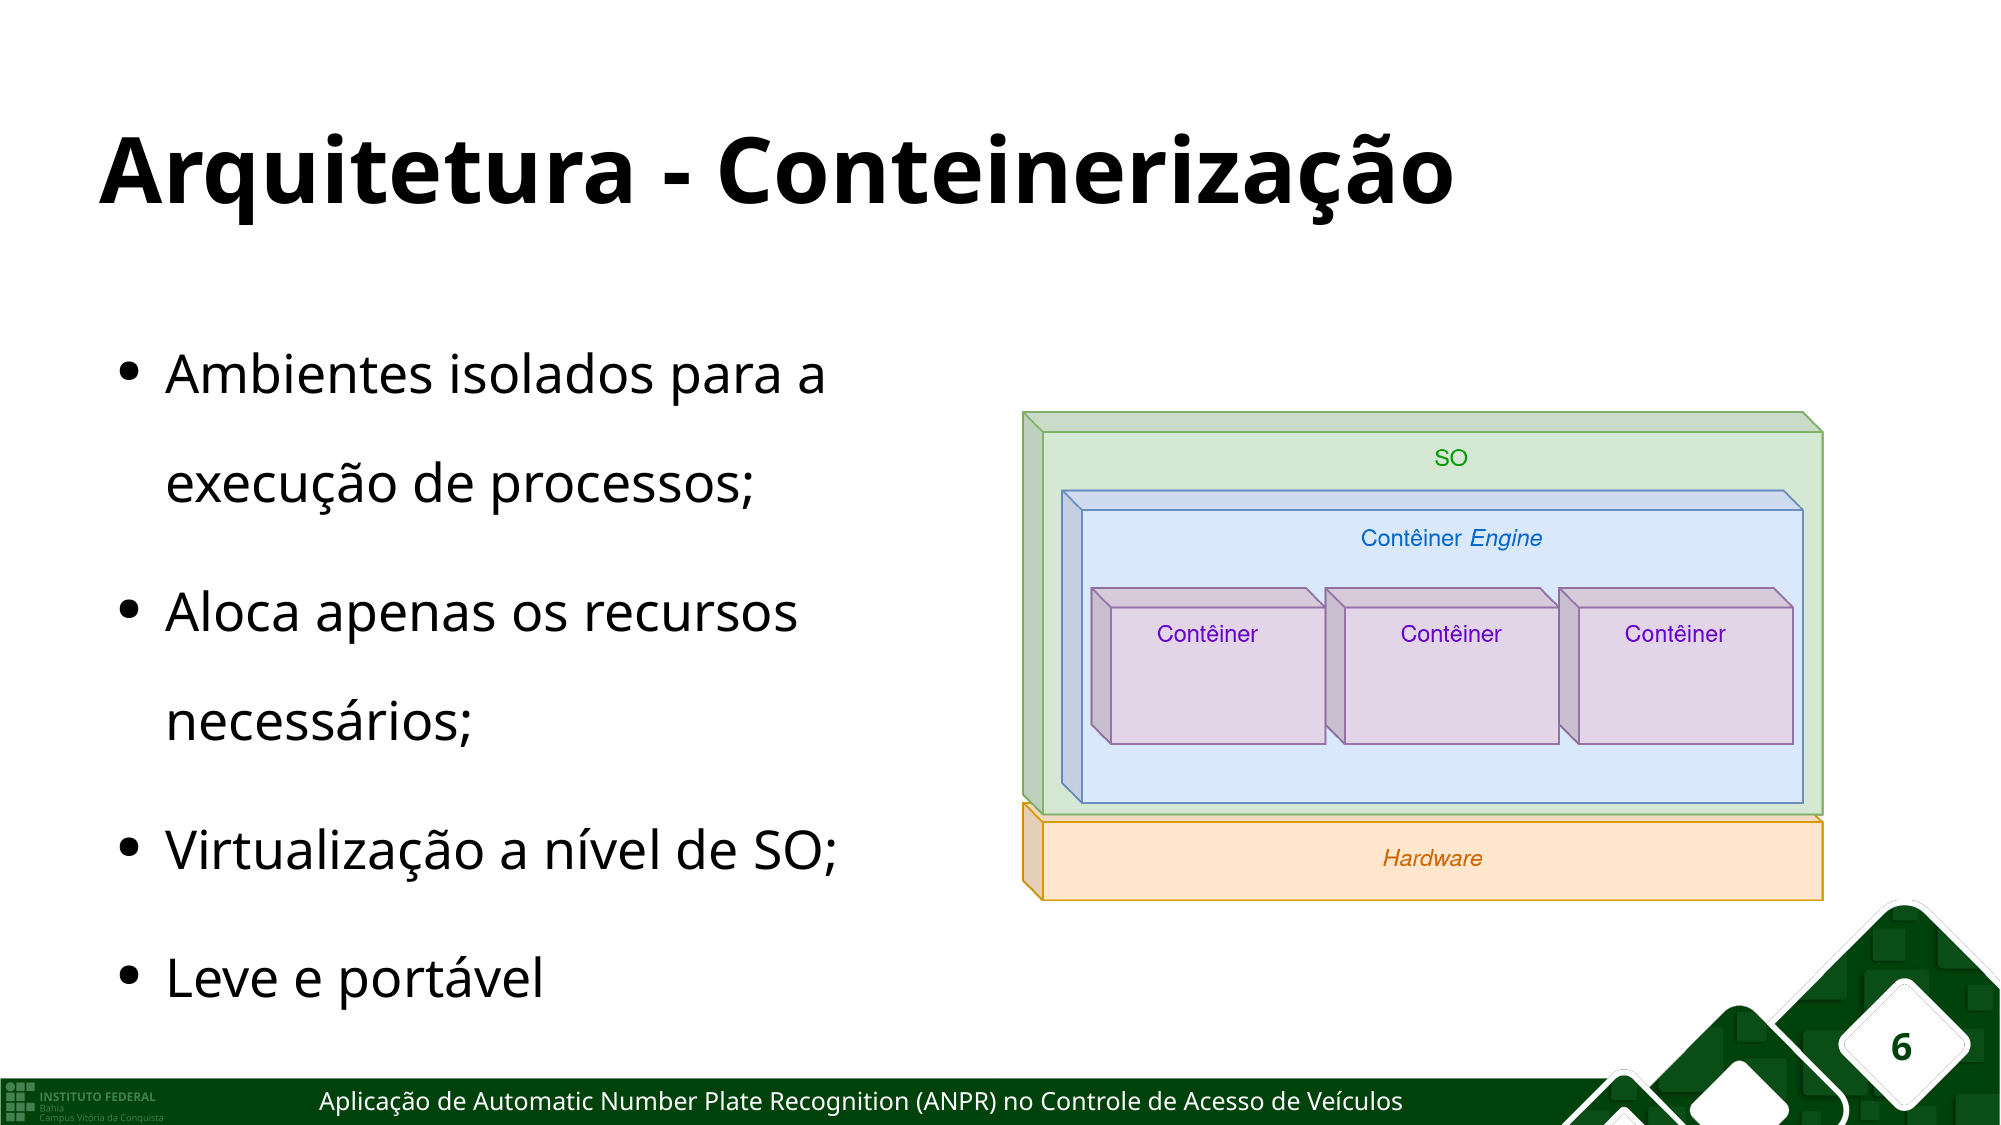

# Arquitetura - Conteinerização
Ambientes isolados para a execução de processos;
Aloca apenas os recursos necessários;
Virtualização a nível de SO;
Leve e portável